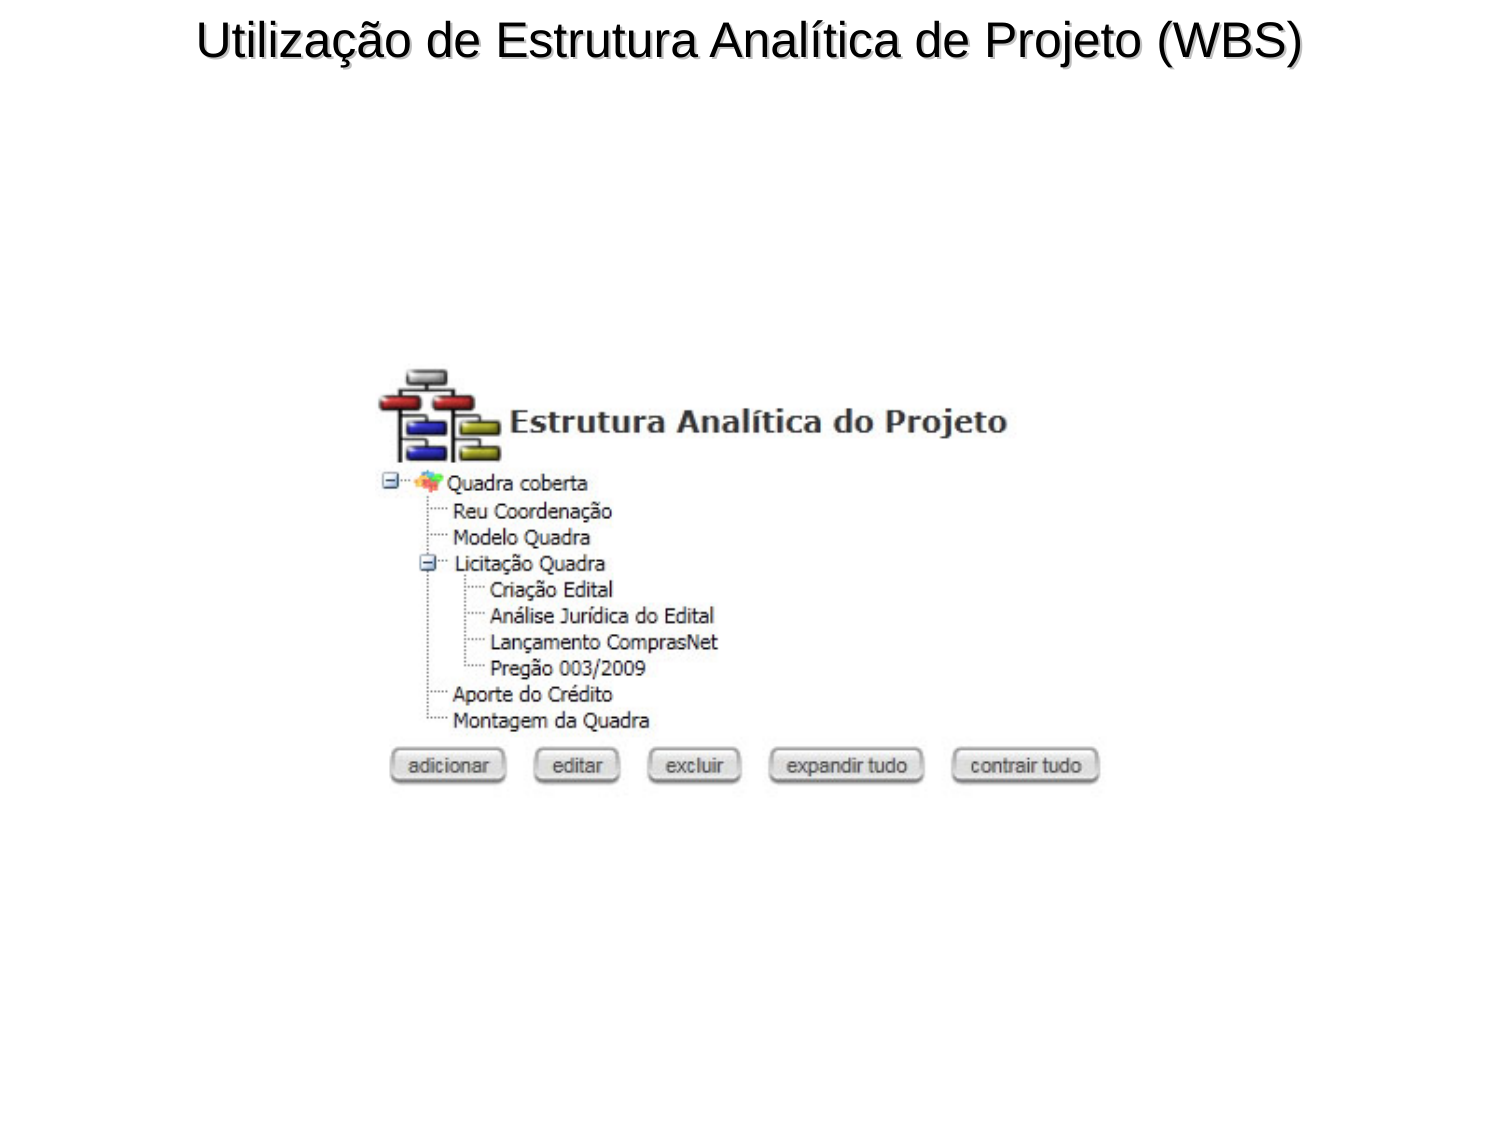

Utilização de Estrutura Analítica de Projeto (WBS)